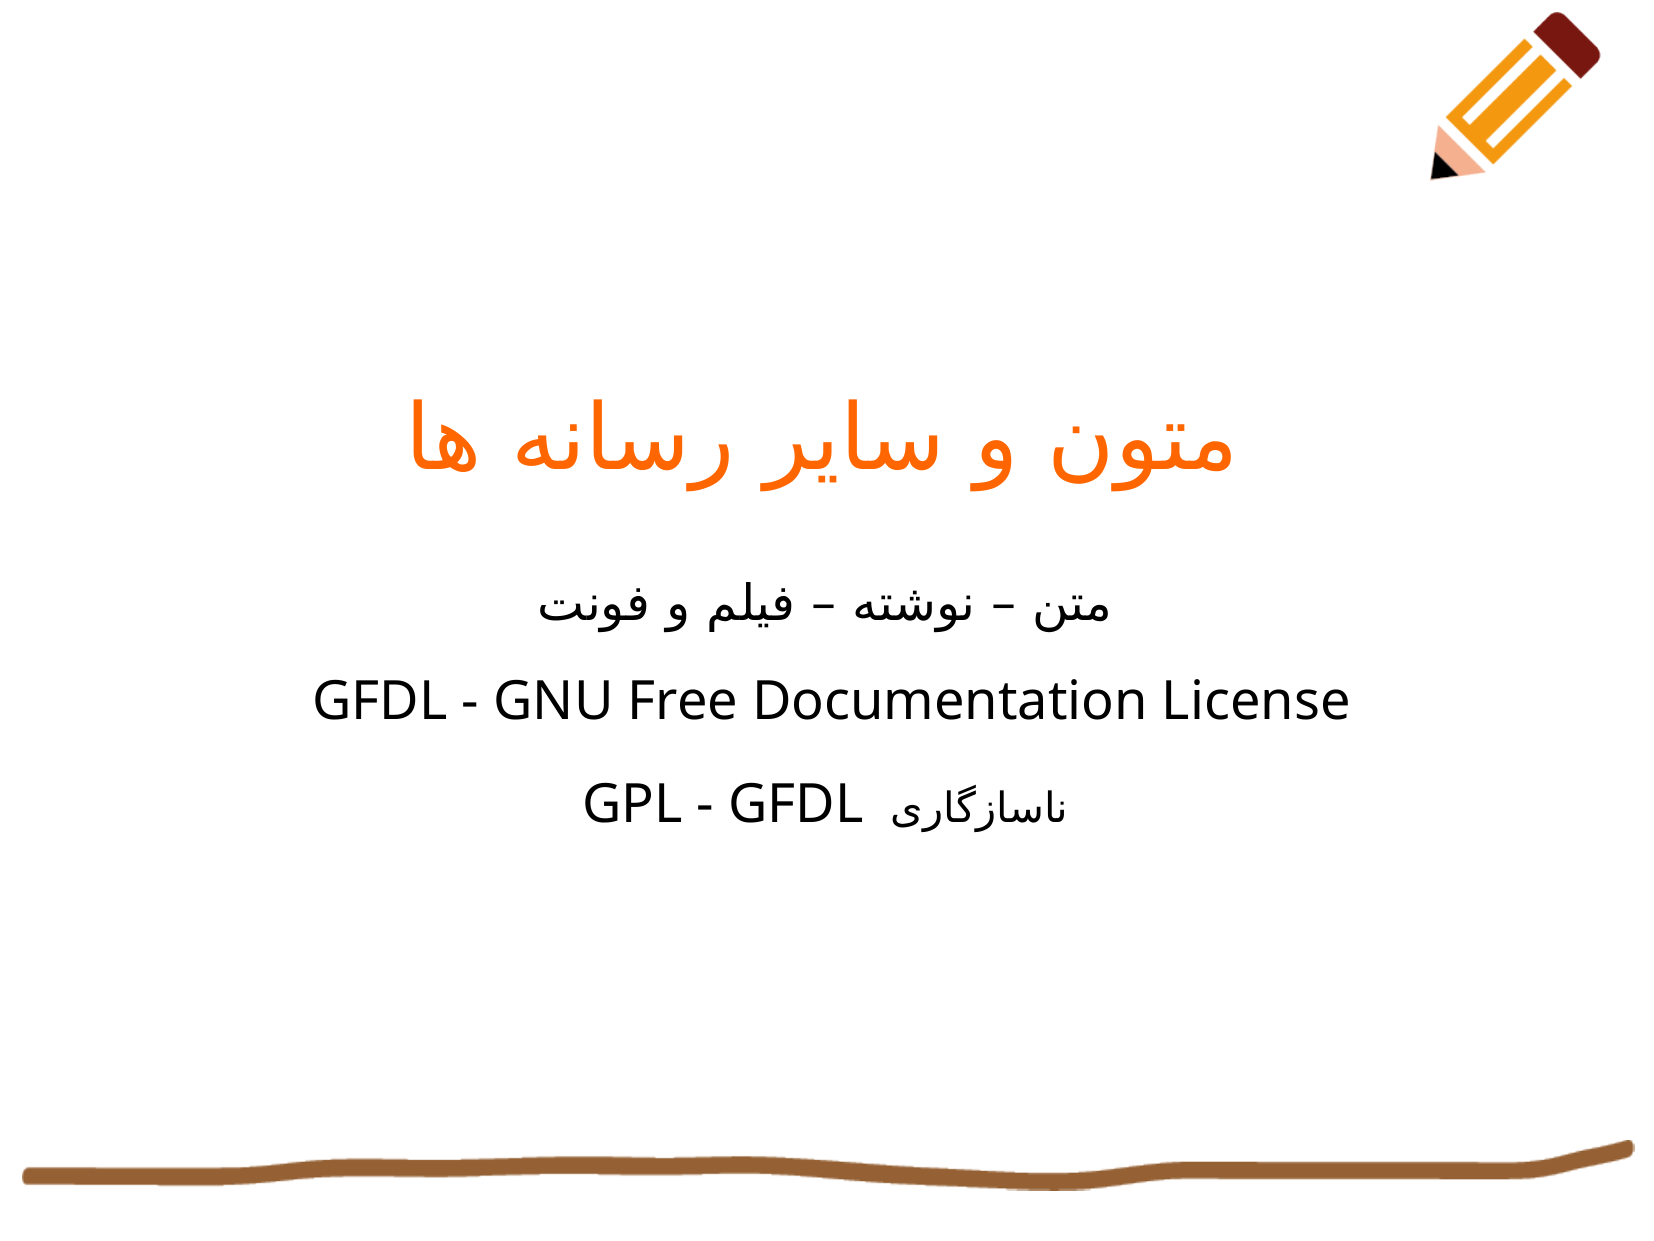

# متون و سایر رسانه ها
متن – نوشته – فیلم و فونت
GFDL - GNU Free Documentation License
ناسازگاری GPL - GFDL